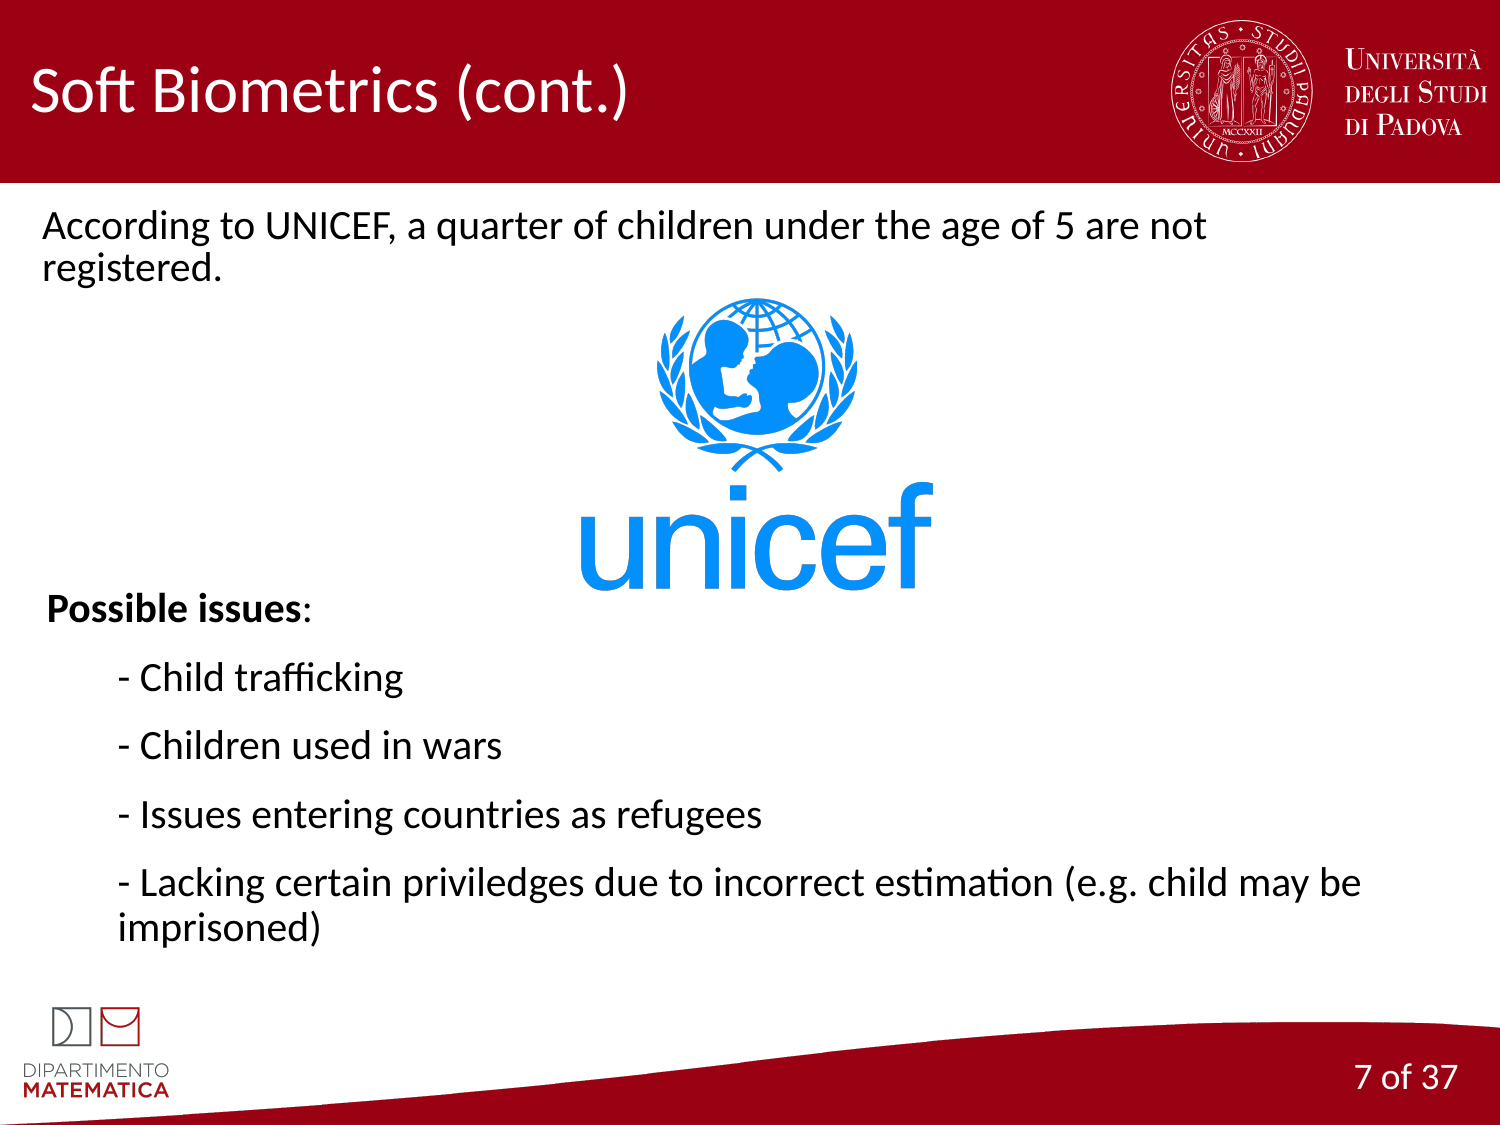

# Soft Biometrics (cont.)
According to UNICEF, a quarter of children under the age of 5 are not registered.
Possible issues:
- Child trafficking
- Children used in wars
- Issues entering countries as refugees
- Lacking certain priviledges due to incorrect estimation (e.g. child may be imprisoned)
 of 37